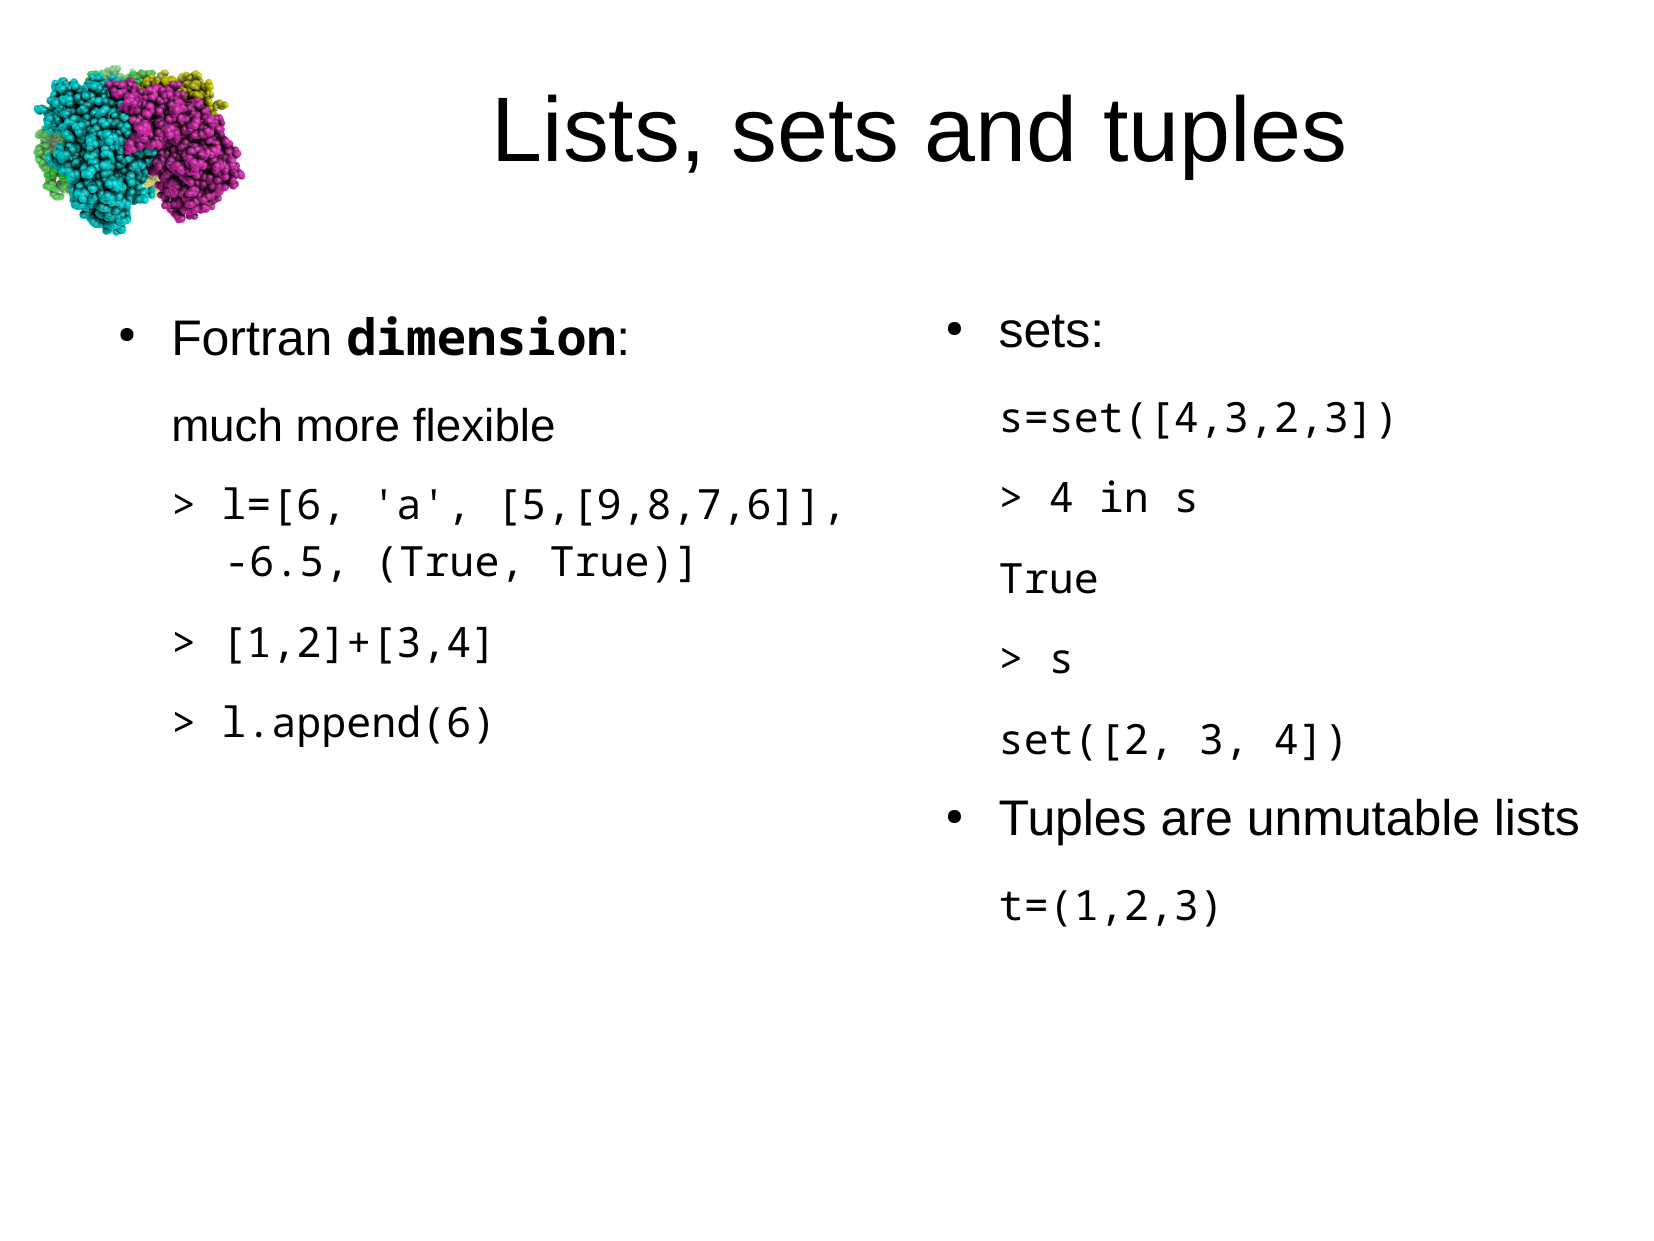

# Lists, sets and tuples
Fortran dimension:
much more flexible
> l=[6, 'a', [5,[9,8,7,6]], -6.5, (True, True)]
> [1,2]+[3,4]
> l.append(6)
sets:
s=set([4,3,2,3])
> 4 in s
True
> s
set([2, 3, 4])
Tuples are unmutable lists
t=(1,2,3)